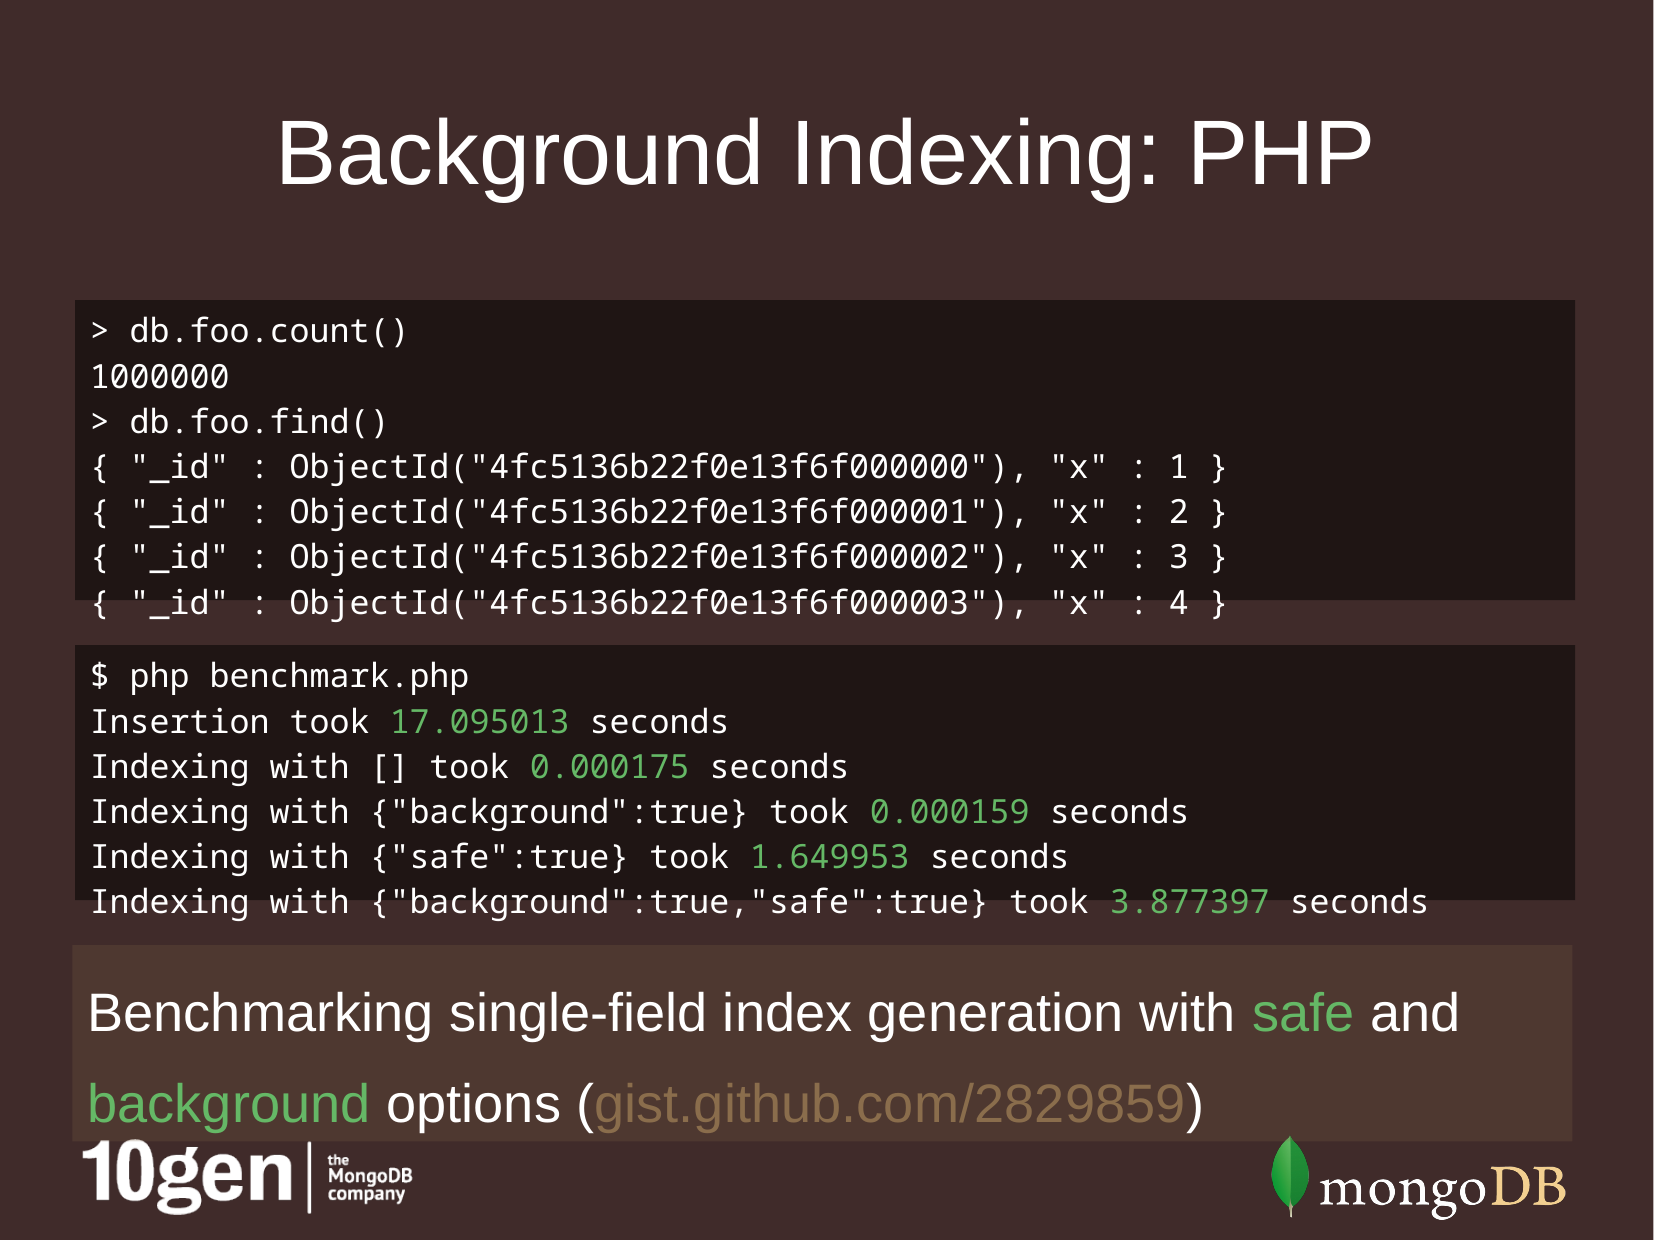

# Background Indexing: PHP
> db.foo.count()
1000000
> db.foo.find()
{ "_id" : ObjectId("4fc5136b22f0e13f6f000000"), "x" : 1 }
{ "_id" : ObjectId("4fc5136b22f0e13f6f000001"), "x" : 2 }
{ "_id" : ObjectId("4fc5136b22f0e13f6f000002"), "x" : 3 }
{ "_id" : ObjectId("4fc5136b22f0e13f6f000003"), "x" : 4 }
$ php benchmark.php
Insertion took 17.095013 seconds
Indexing with [] took 0.000175 seconds
Indexing with {"background":true} took 0.000159 seconds
Indexing with {"safe":true} took 1.649953 seconds
Indexing with {"background":true,"safe":true} took 3.877397 seconds
Benchmarking single-field index generation with safe and background options (gist.github.com/2829859)